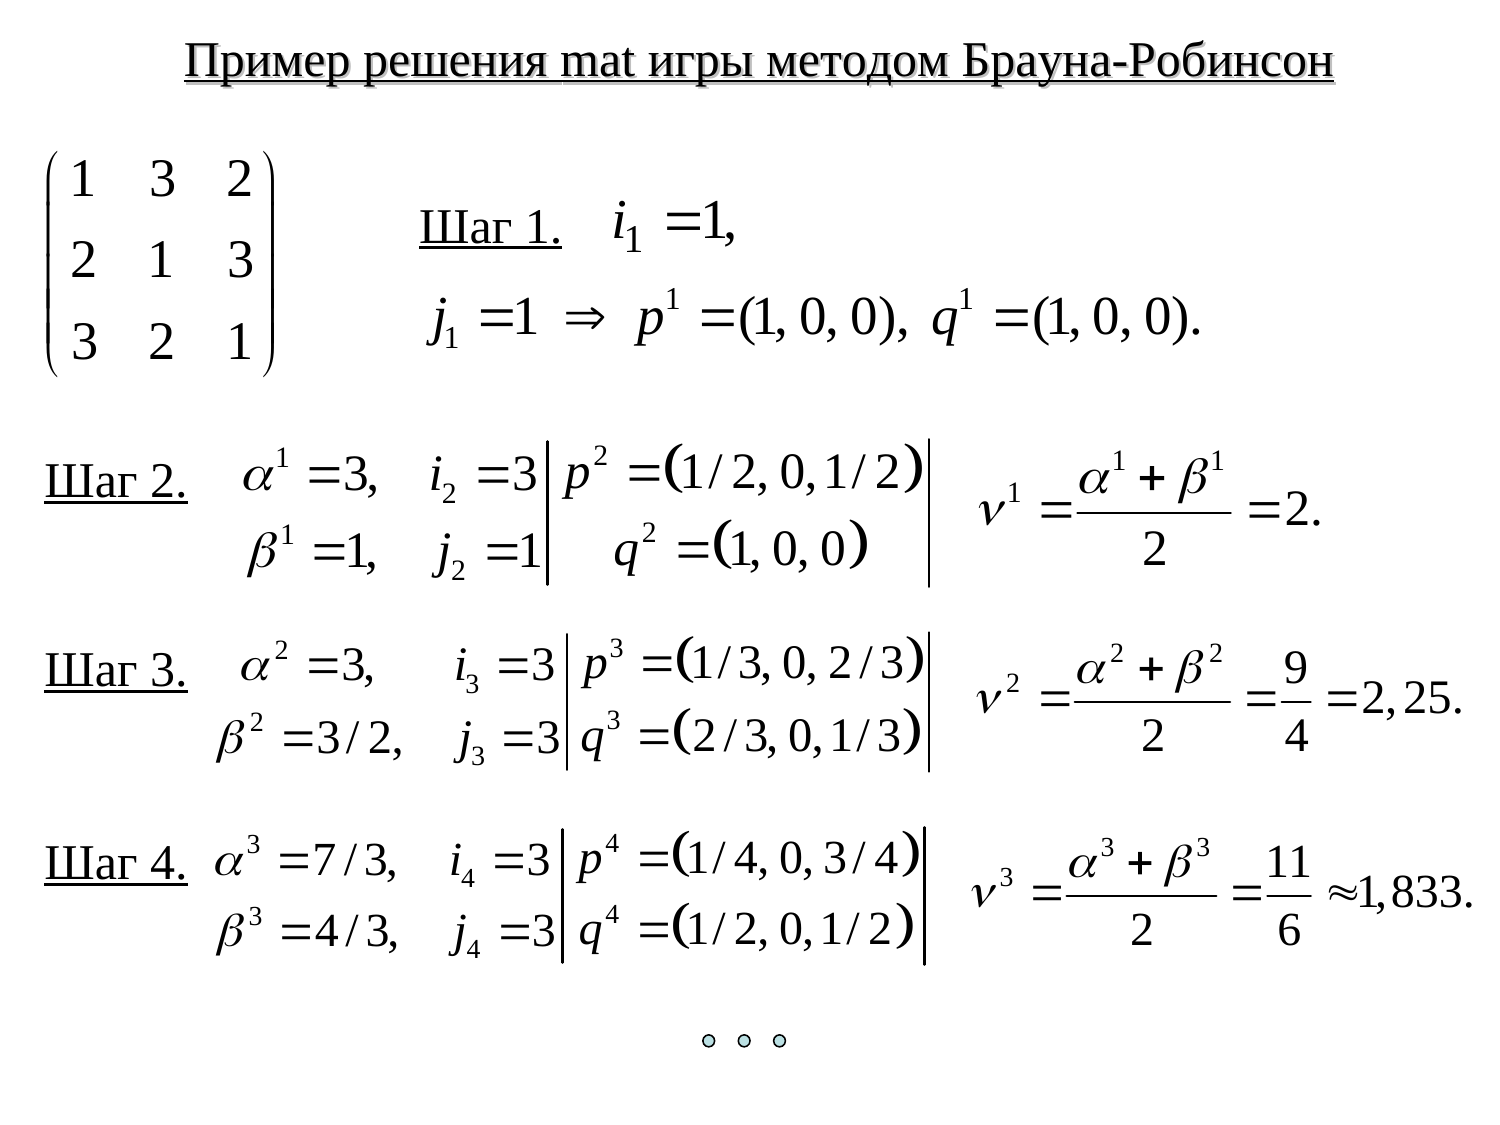

Пример решения mat игры методом Брауна-Робинсон
Шаг 1.
Шаг 2.
Шаг 3.
Шаг 4.